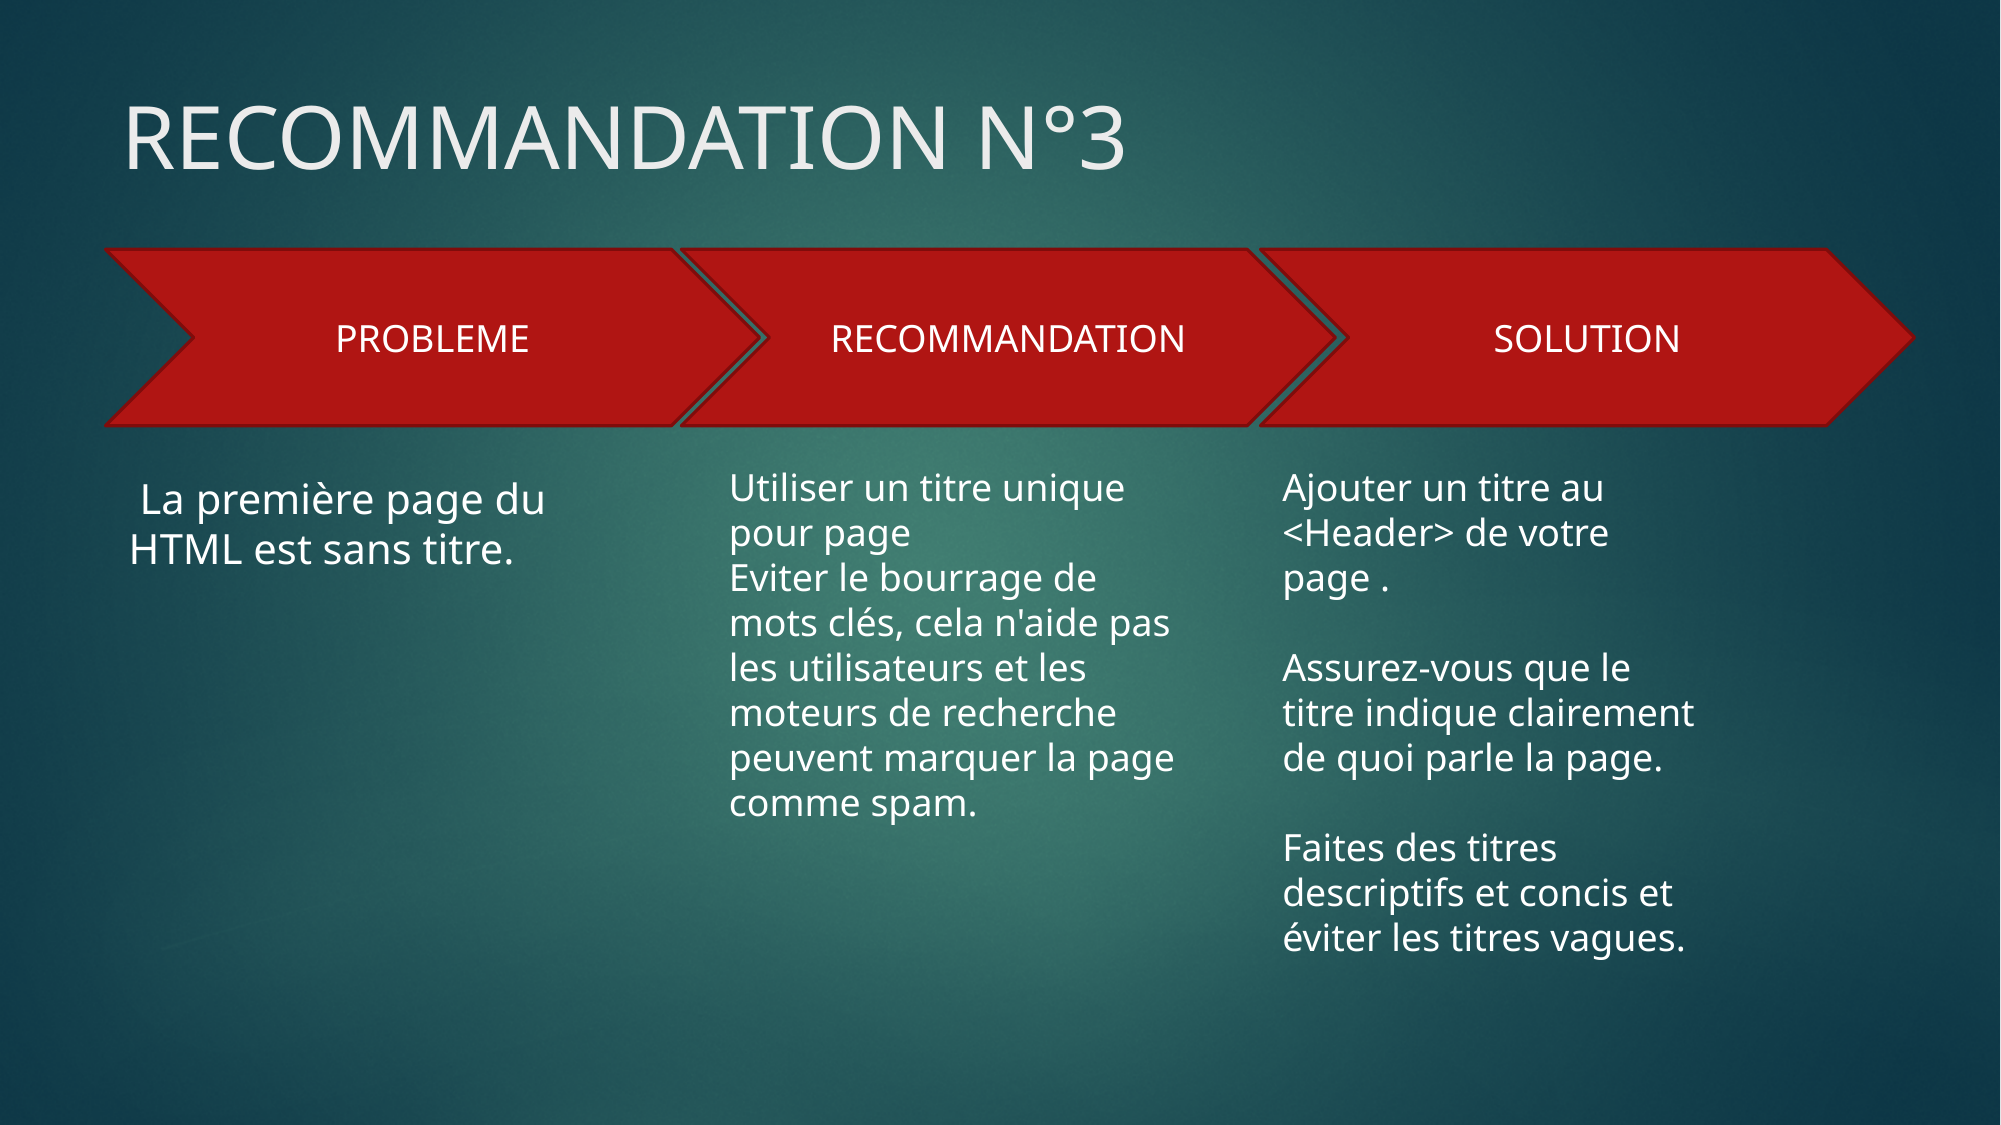

# RECOMMANDATION N°3
PROBLEME
RECOMMANDATION
SOLUTION
Utiliser un titre unique pour page
Eviter le bourrage de mots clés, cela n'aide pas les utilisateurs et les moteurs de recherche peuvent marquer la page comme spam.
Ajouter un titre au <Header> de votre page .
Assurez-vous que le titre indique clairement de quoi parle la page.
Faites des titres descriptifs et concis et éviter les titres vagues.
 La première page du HTML est sans titre.